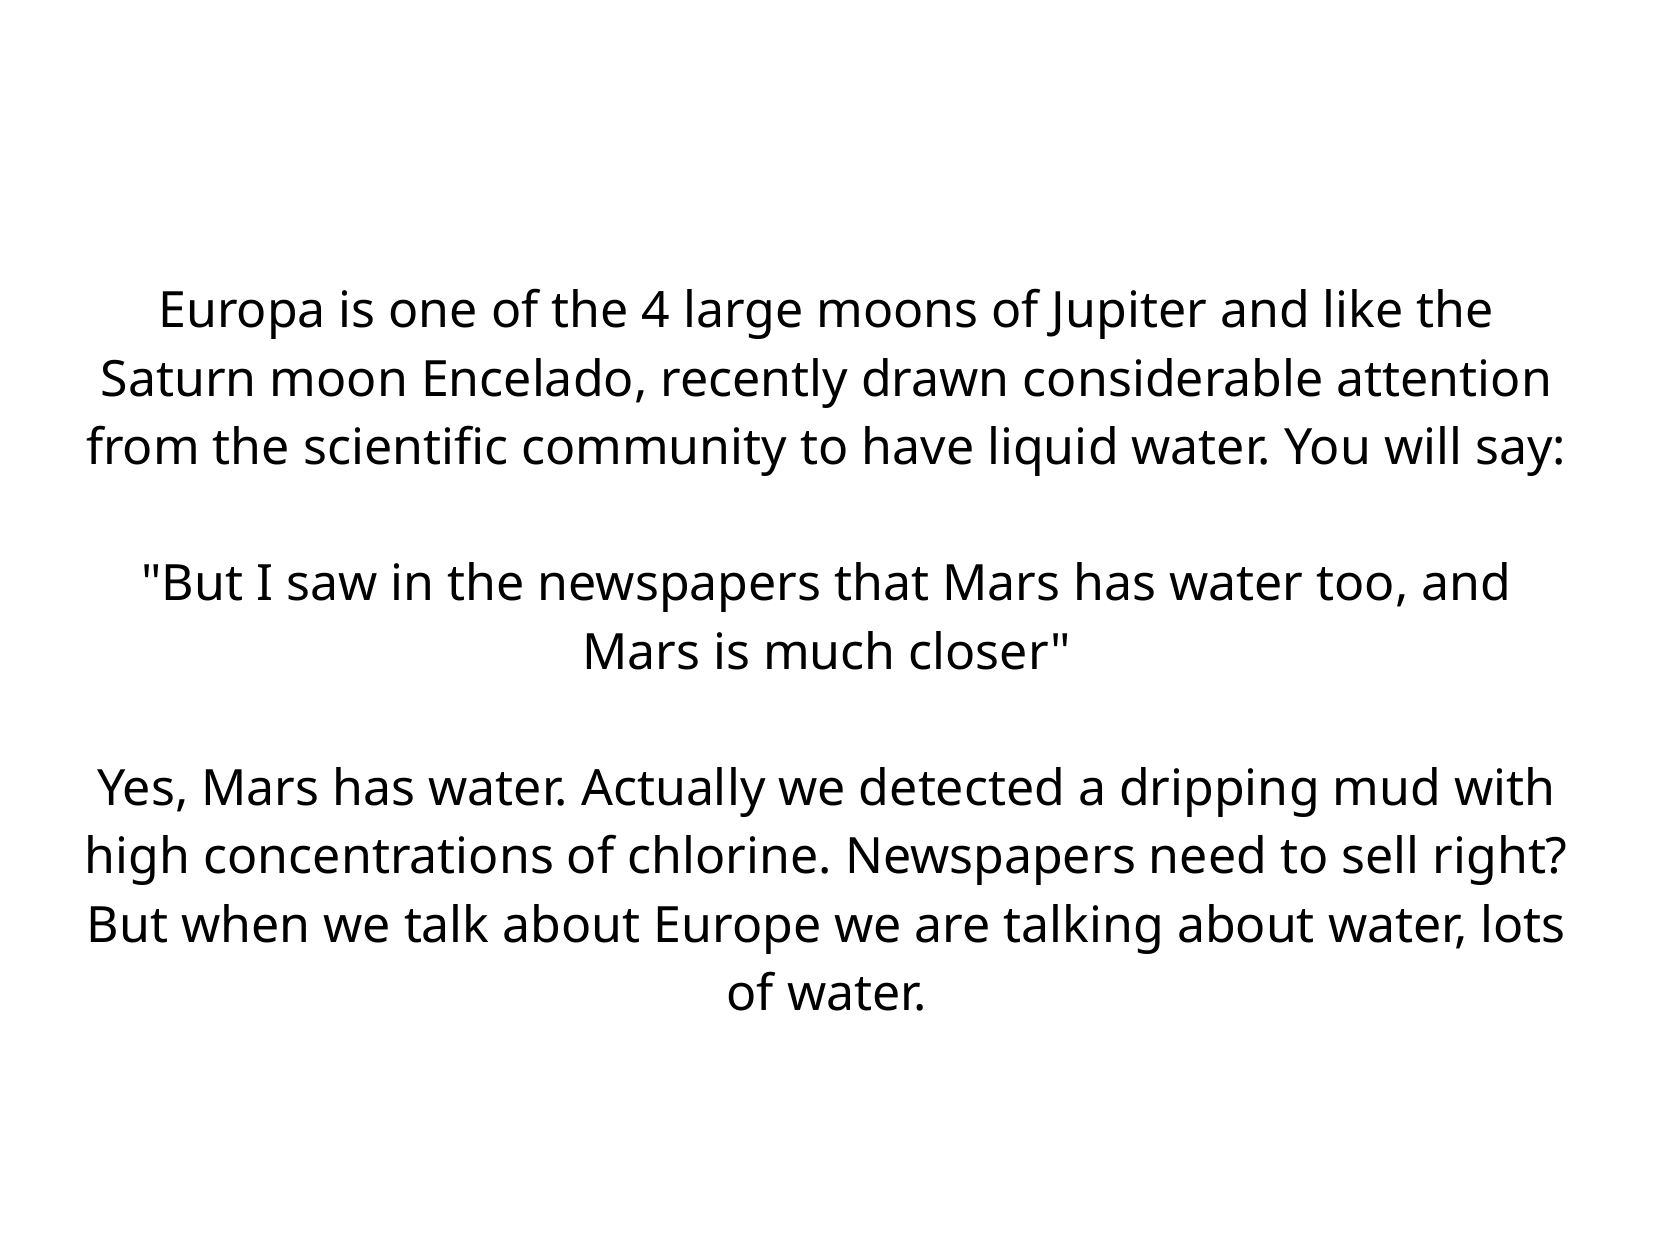

#
Europa is one of the 4 large moons of Jupiter and like the Saturn moon Encelado, recently drawn considerable attention from the scientific community to have liquid water. You will say:
"But I saw in the newspapers that Mars has water too, and Mars is much closer"
Yes, Mars has water. Actually we detected a dripping mud with high concentrations of chlorine. Newspapers need to sell right? But when we talk about Europe we are talking about water, lots of water.